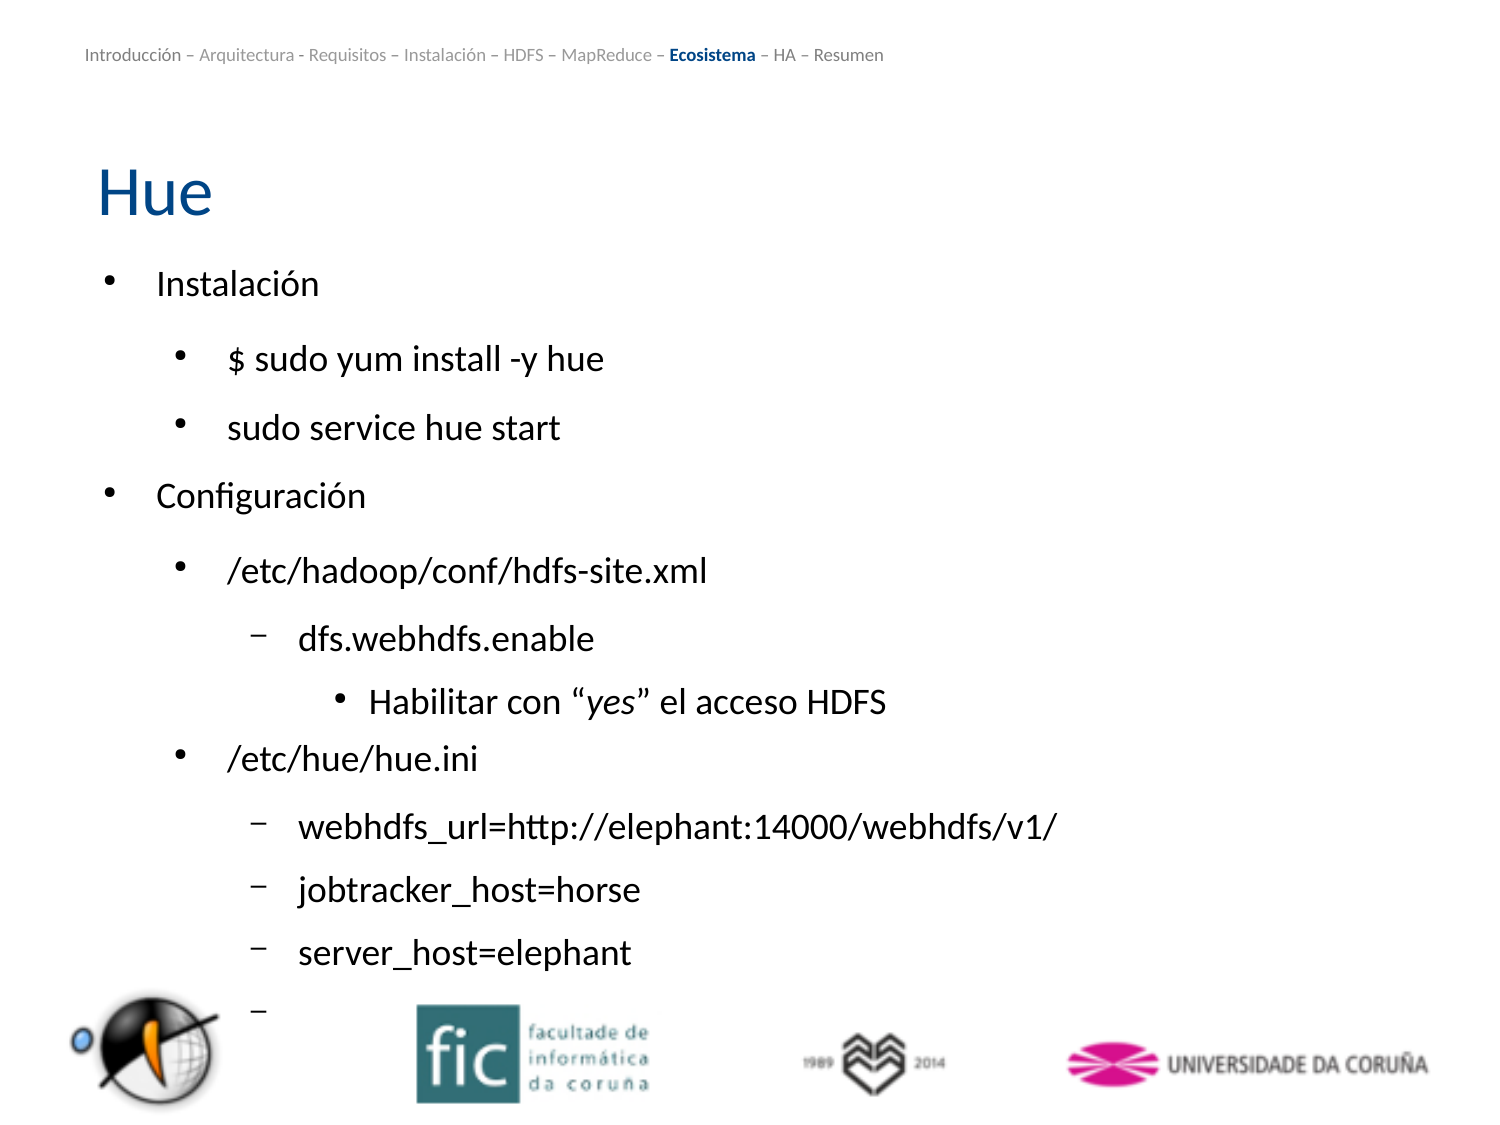

Introducción – Arquitectura - Requisitos – Instalación – HDFS – MapReduce – Ecosistema – HA – Resumen
# Hue
Instalación
$ sudo yum install -y hue
sudo service hue start
Configuración
/etc/hadoop/conf/hdfs-site.xml
dfs.webhdfs.enable
Habilitar con “yes” el acceso HDFS
/etc/hue/hue.ini
webhdfs_url=http://elephant:14000/webhdfs/v1/
jobtracker_host=horse
server_host=elephant